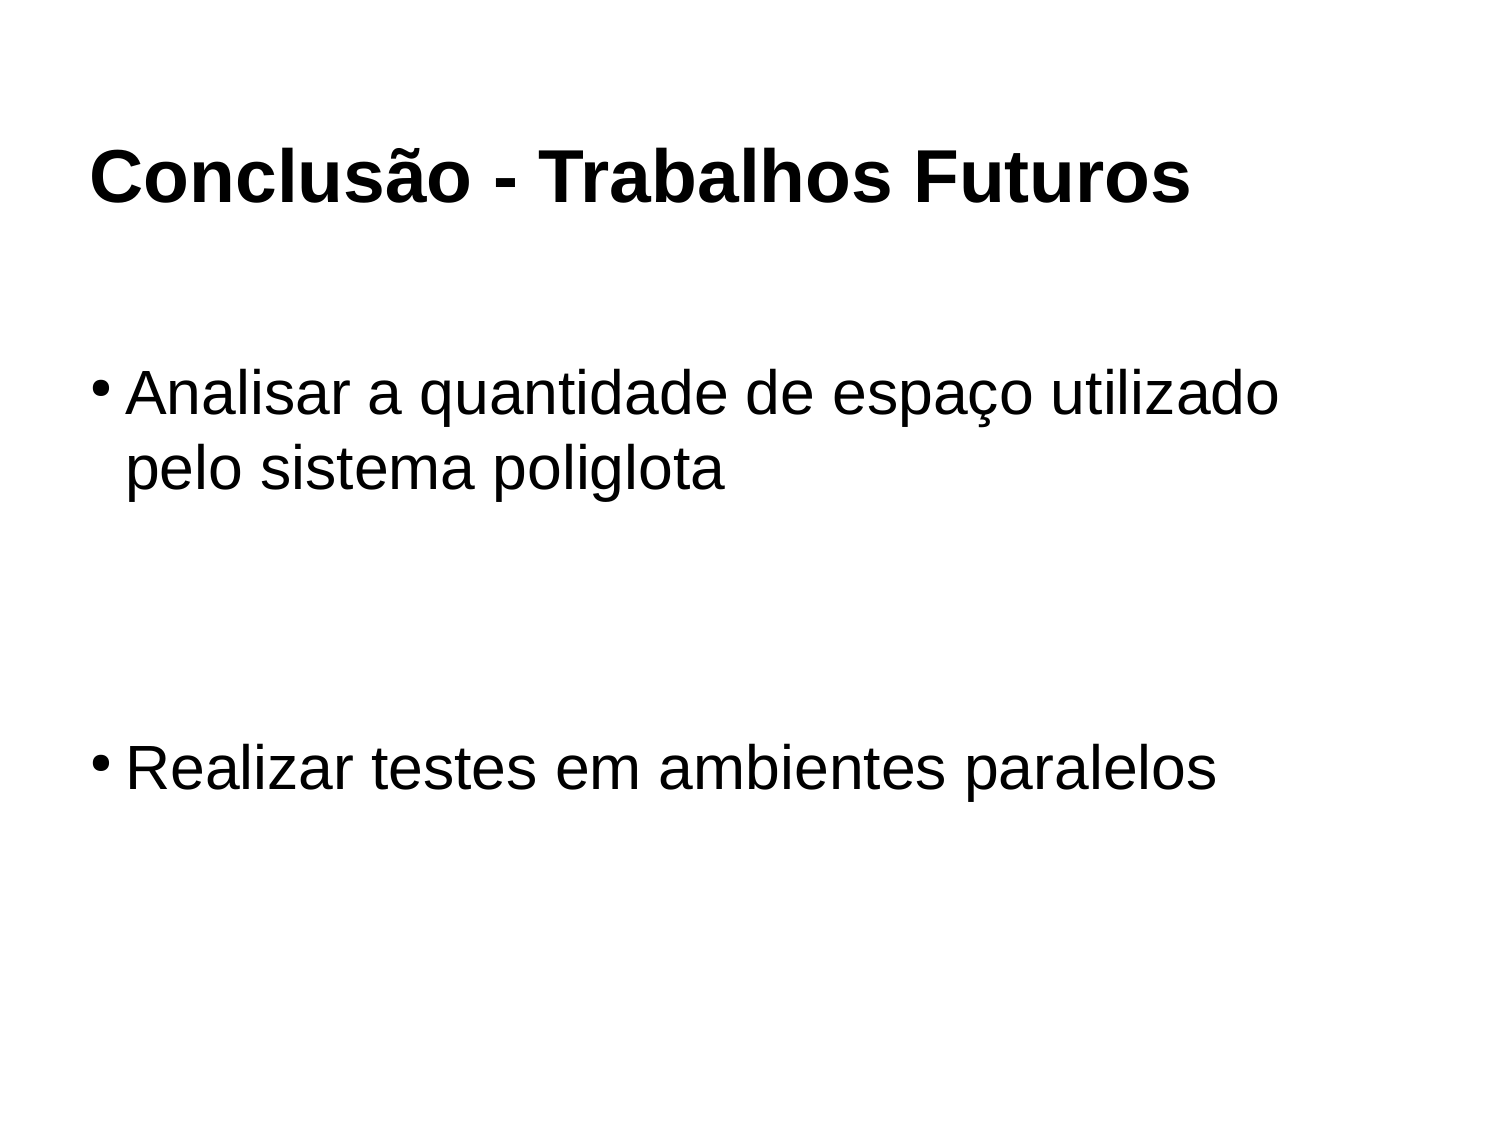

Conclusão - Trabalhos Futuros
Analisar a quantidade de espaço utilizado pelo sistema poliglota
Realizar testes em ambientes paralelos